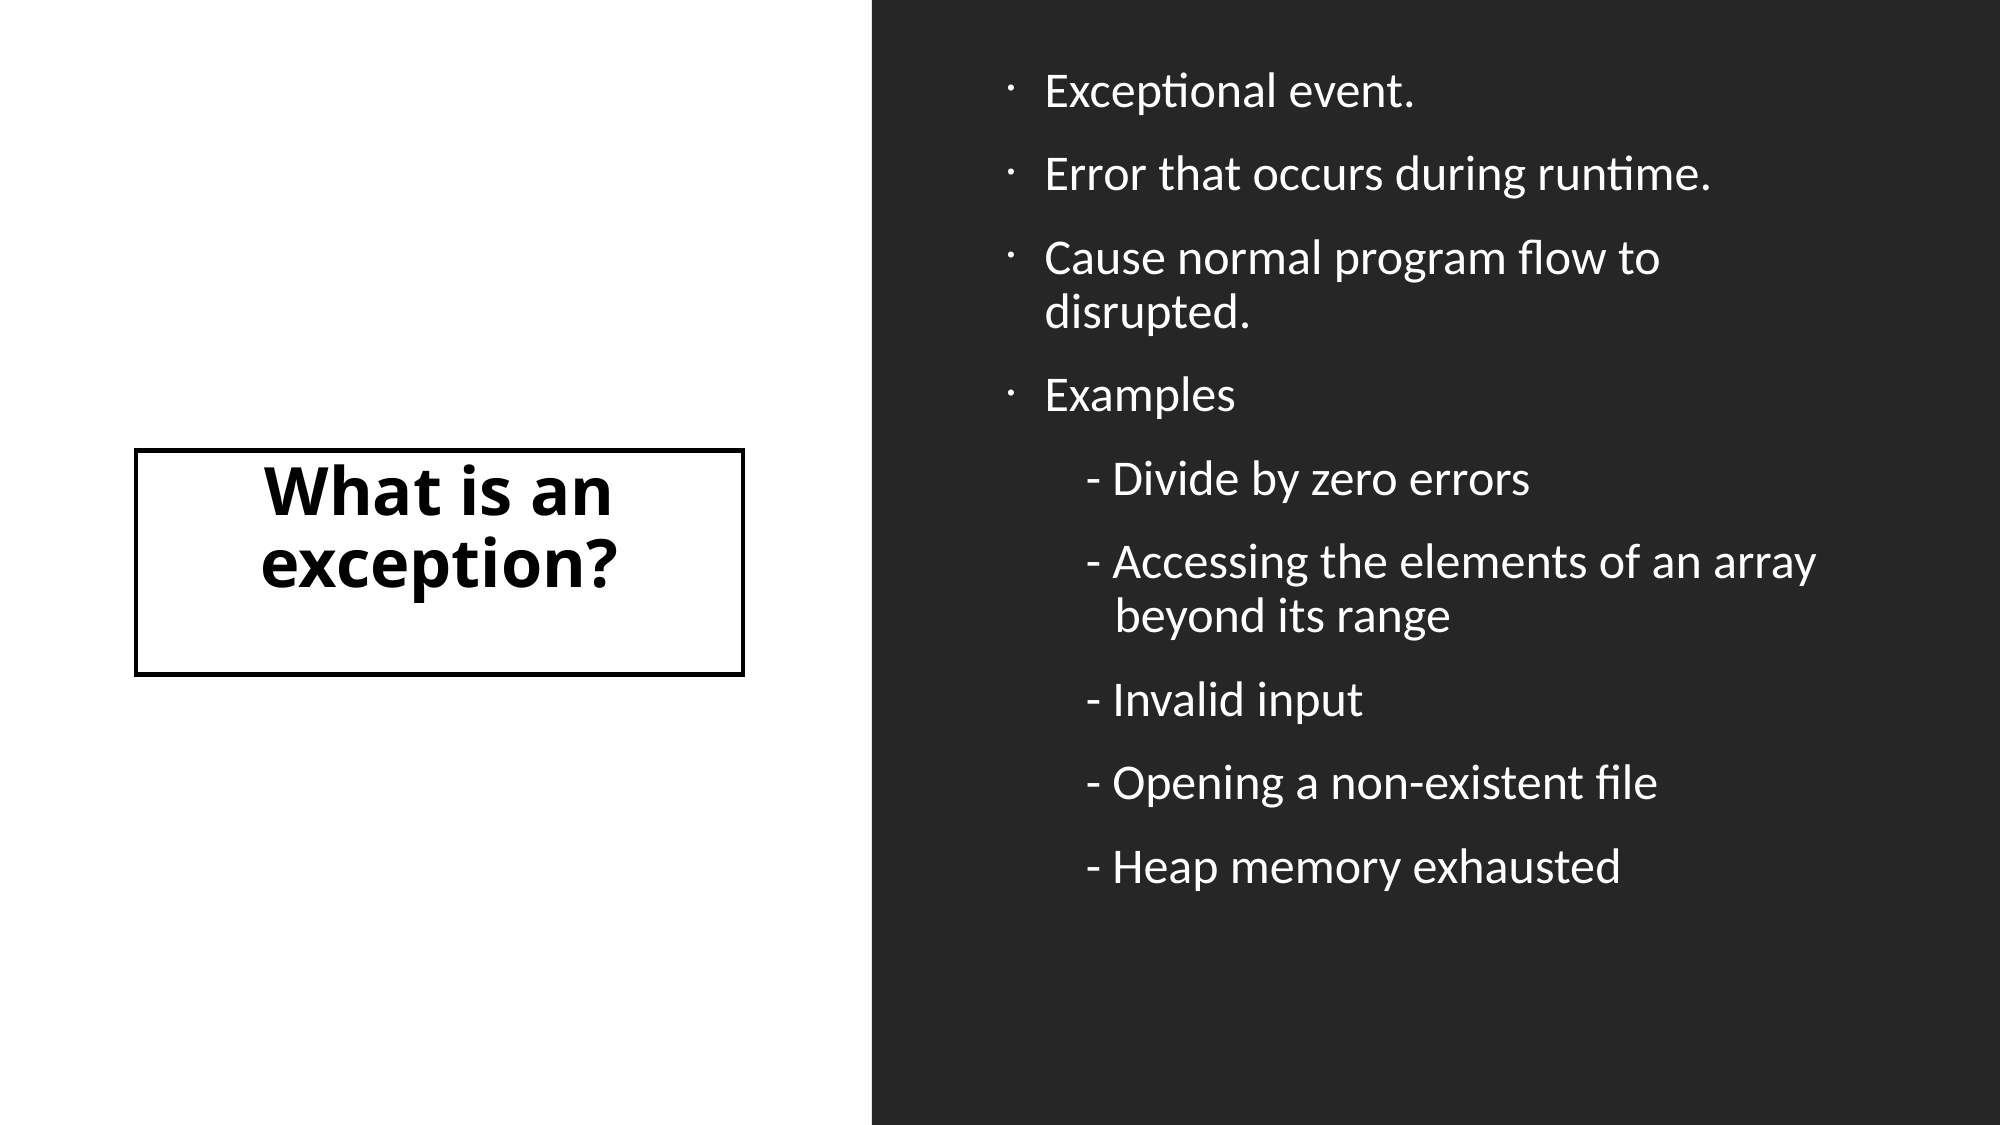

Exceptional event.
Error that occurs during runtime.
Cause normal program flow to disrupted.
Examples
 - Divide by zero errors
 - Accessing the elements of an array 	 beyond its range
 - Invalid input
 - Opening a non-existent file
 - Heap memory exhausted
# What is an exception?